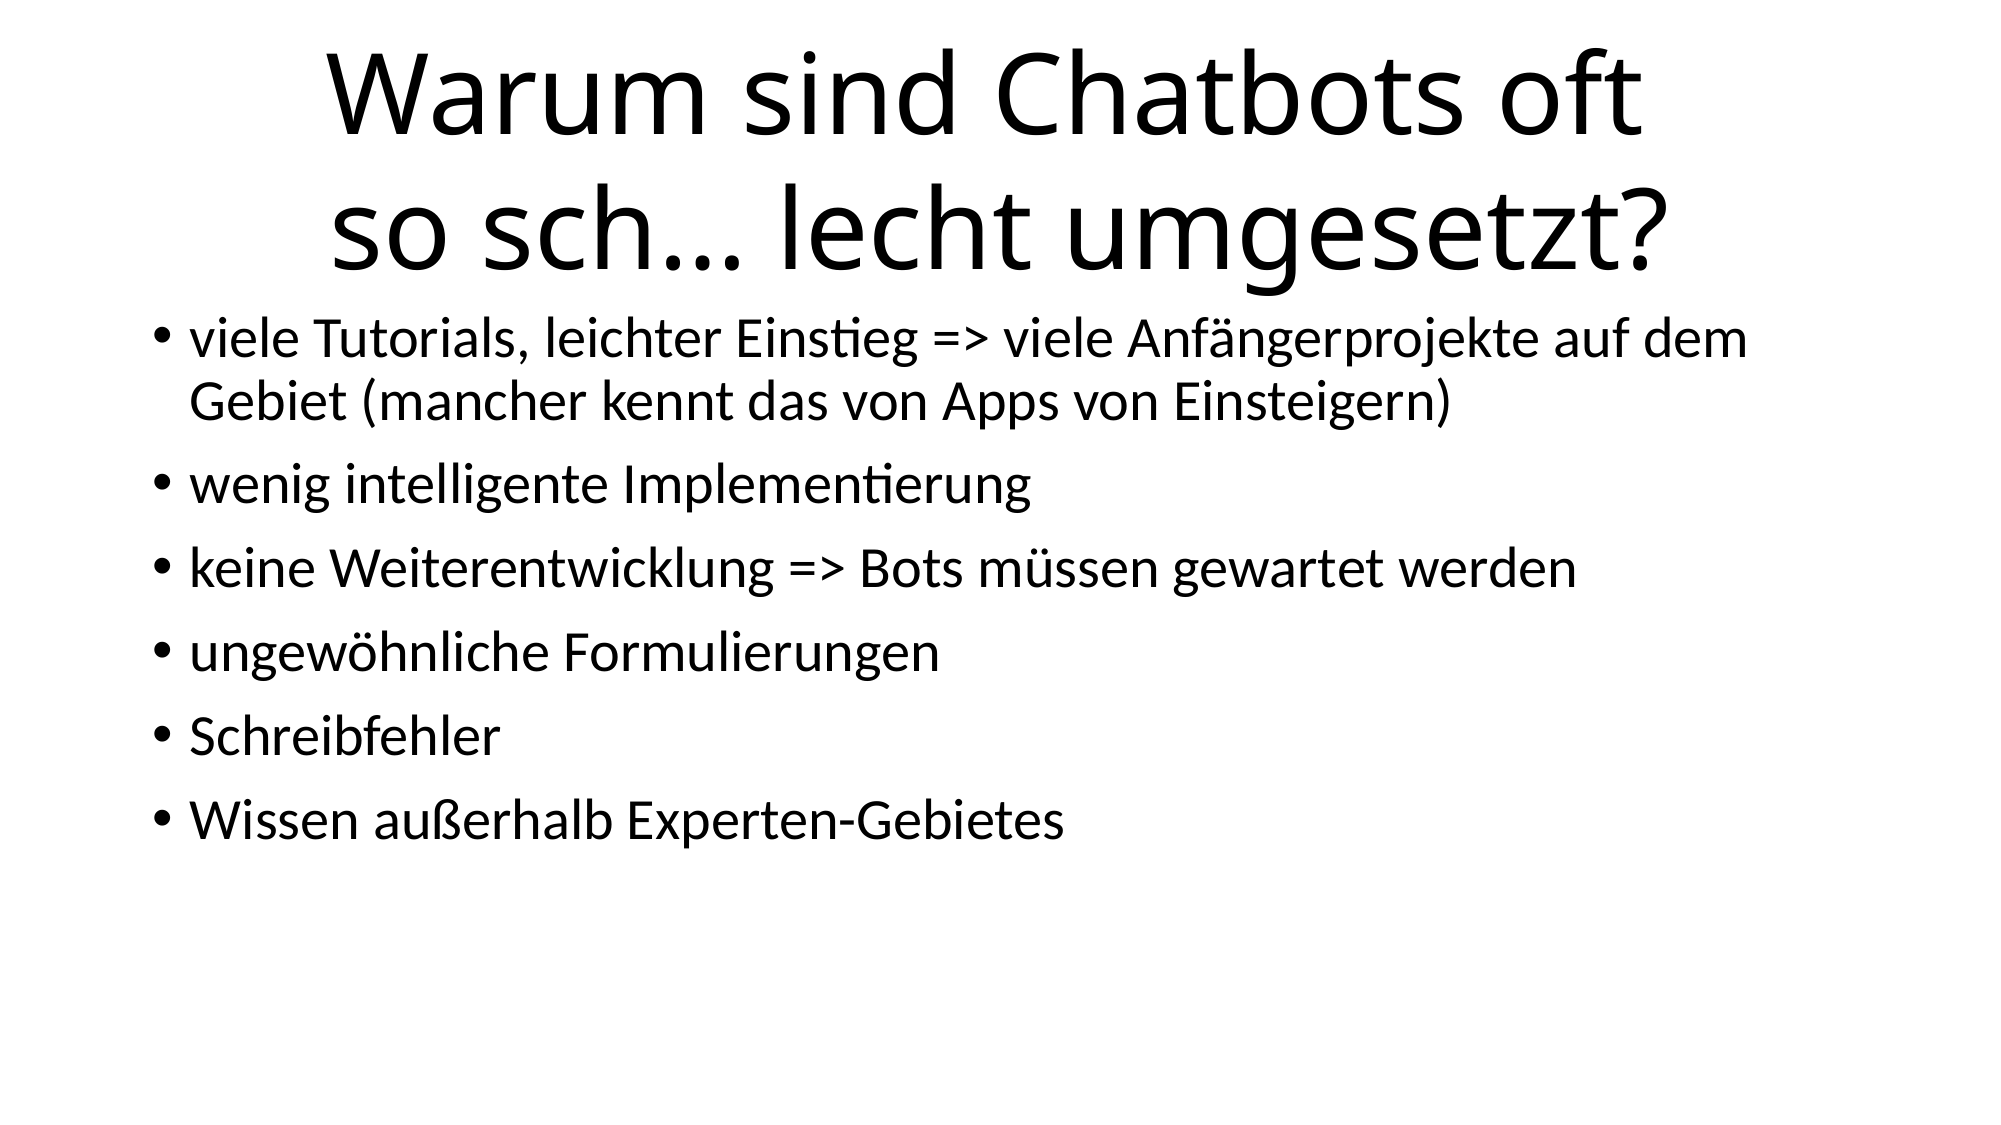

Warum sind Chatbots oft
so sch… lecht umgesetzt?
# viele Tutorials, leichter Einstieg => viele Anfängerprojekte auf dem Gebiet (mancher kennt das von Apps von Einsteigern)
wenig intelligente Implementierung
keine Weiterentwicklung => Bots müssen gewartet werden
ungewöhnliche Formulierungen
Schreibfehler
Wissen außerhalb Experten-Gebietes